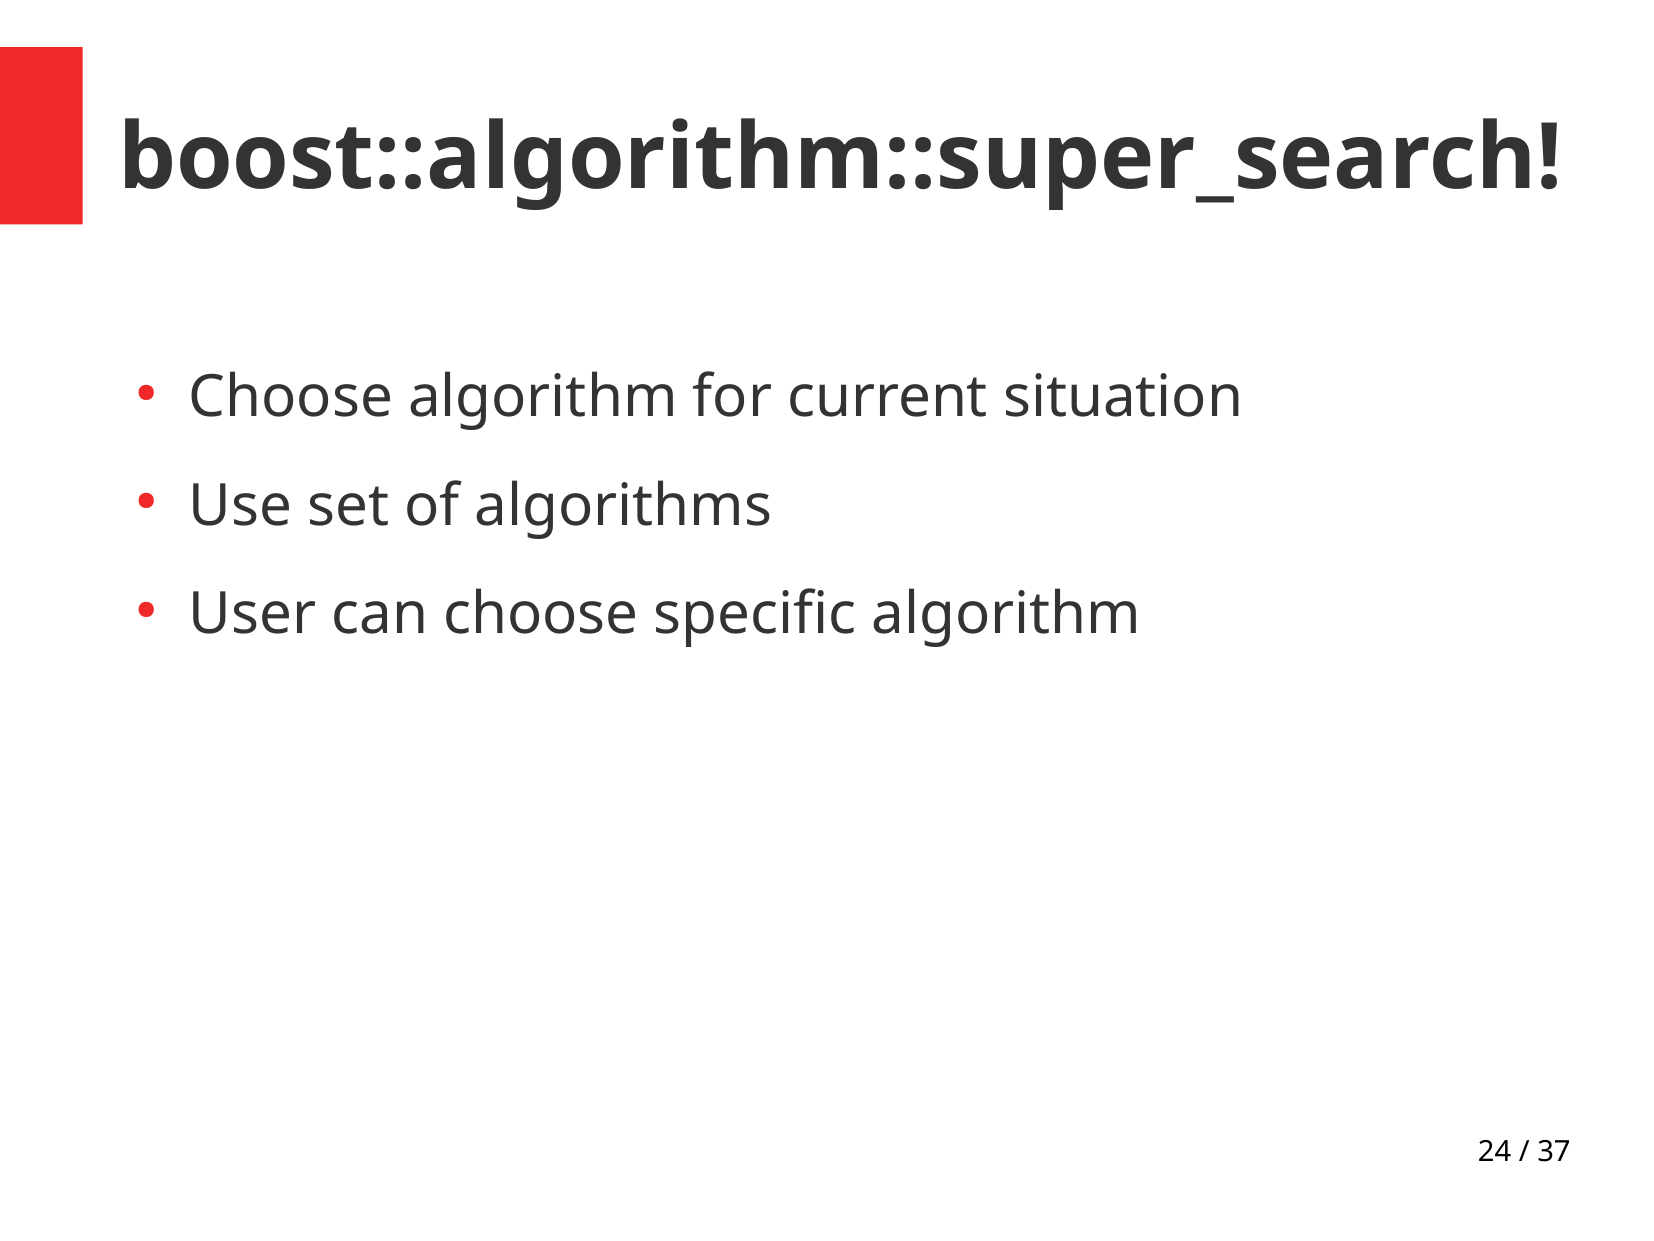

# boost::algorithm::super_search!
Choose algorithm for current situation
Use set of algorithms
User can choose specific algorithm
24